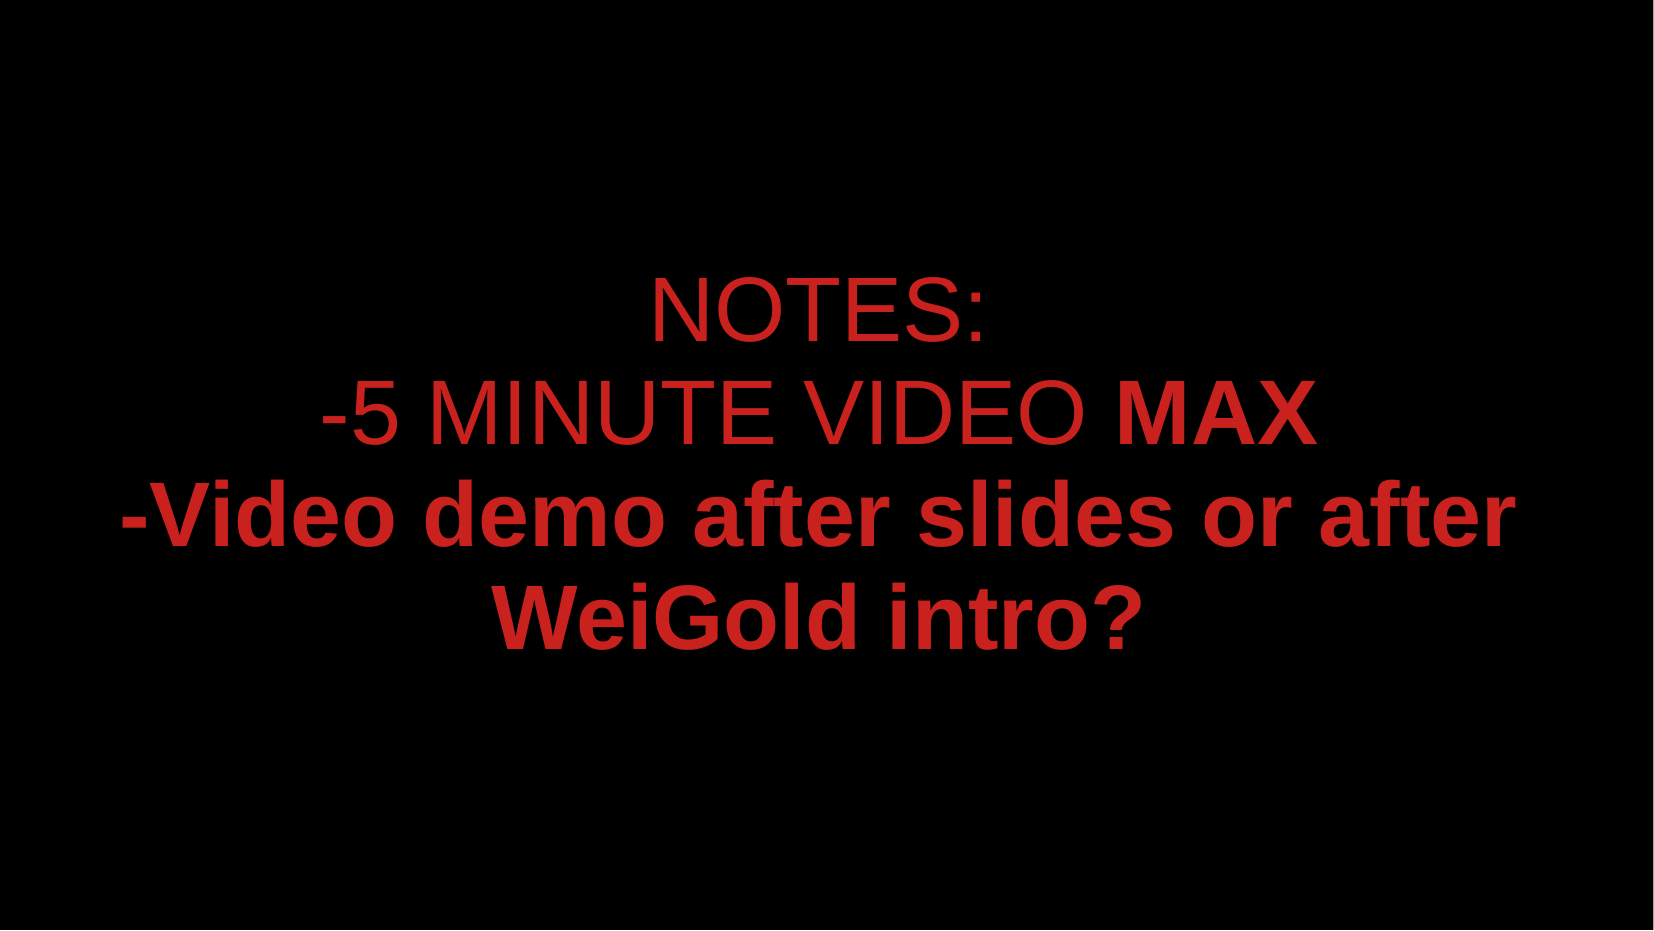

# NOTES: -5 MINUTE VIDEO MAX -Video demo after slides or after WeiGold intro?